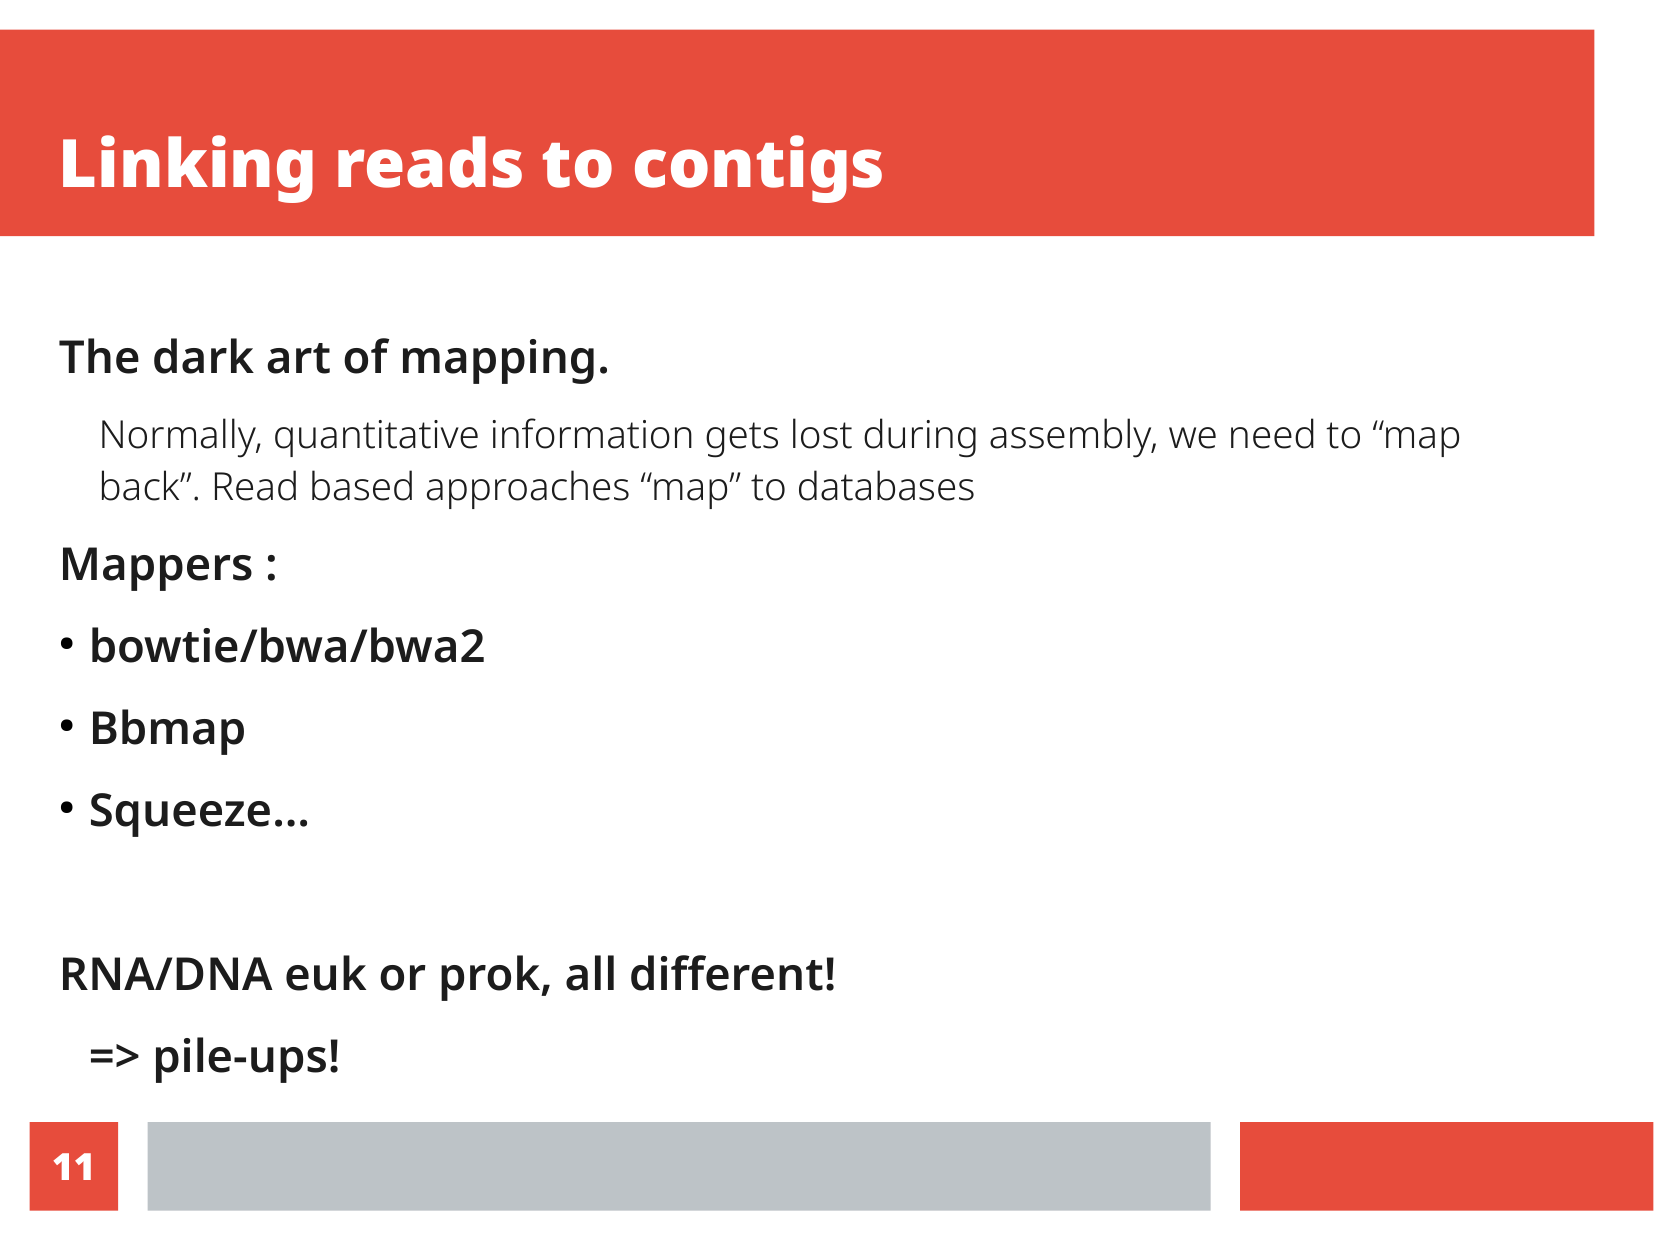

# Linking reads to contigs
The dark art of mapping.
Normally, quantitative information gets lost during assembly, we need to “map back”. Read based approaches “map” to databases
Mappers :
bowtie/bwa/bwa2
Bbmap
Squeeze…
RNA/DNA euk or prok, all different!
=> pile-ups!
11